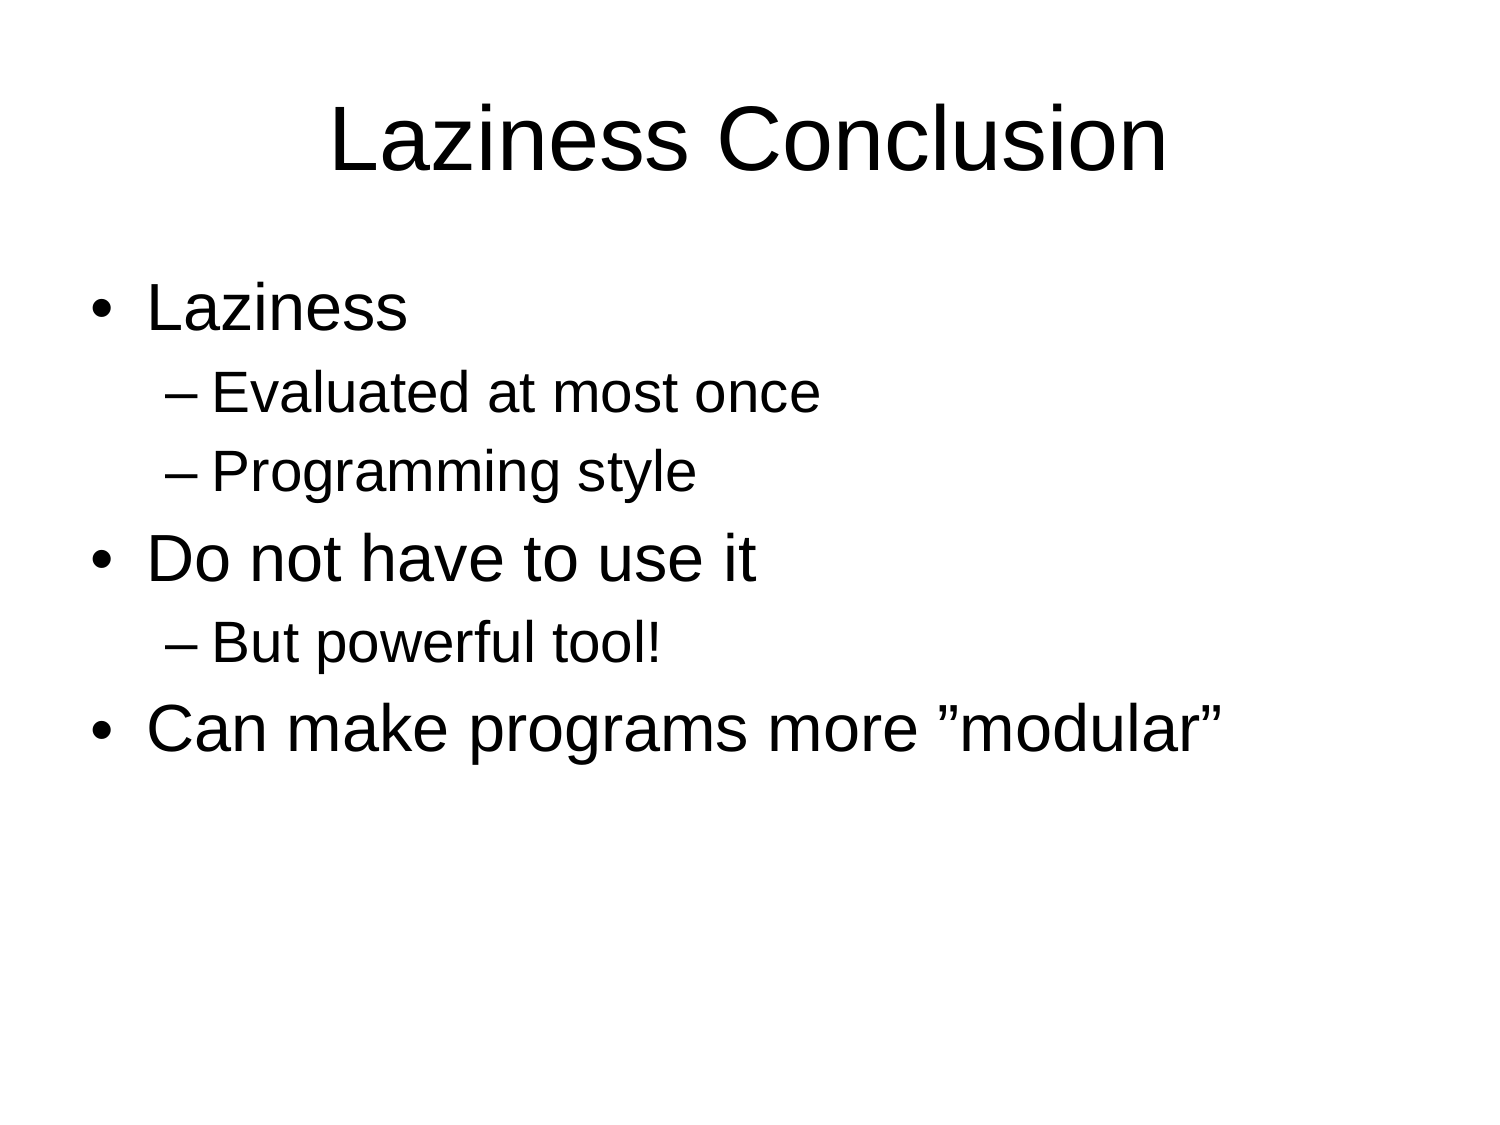

# Laziness Conclusion
Laziness
Evaluated at most once
Programming style
Do not have to use it
But powerful tool!
Can make programs more ”modular”